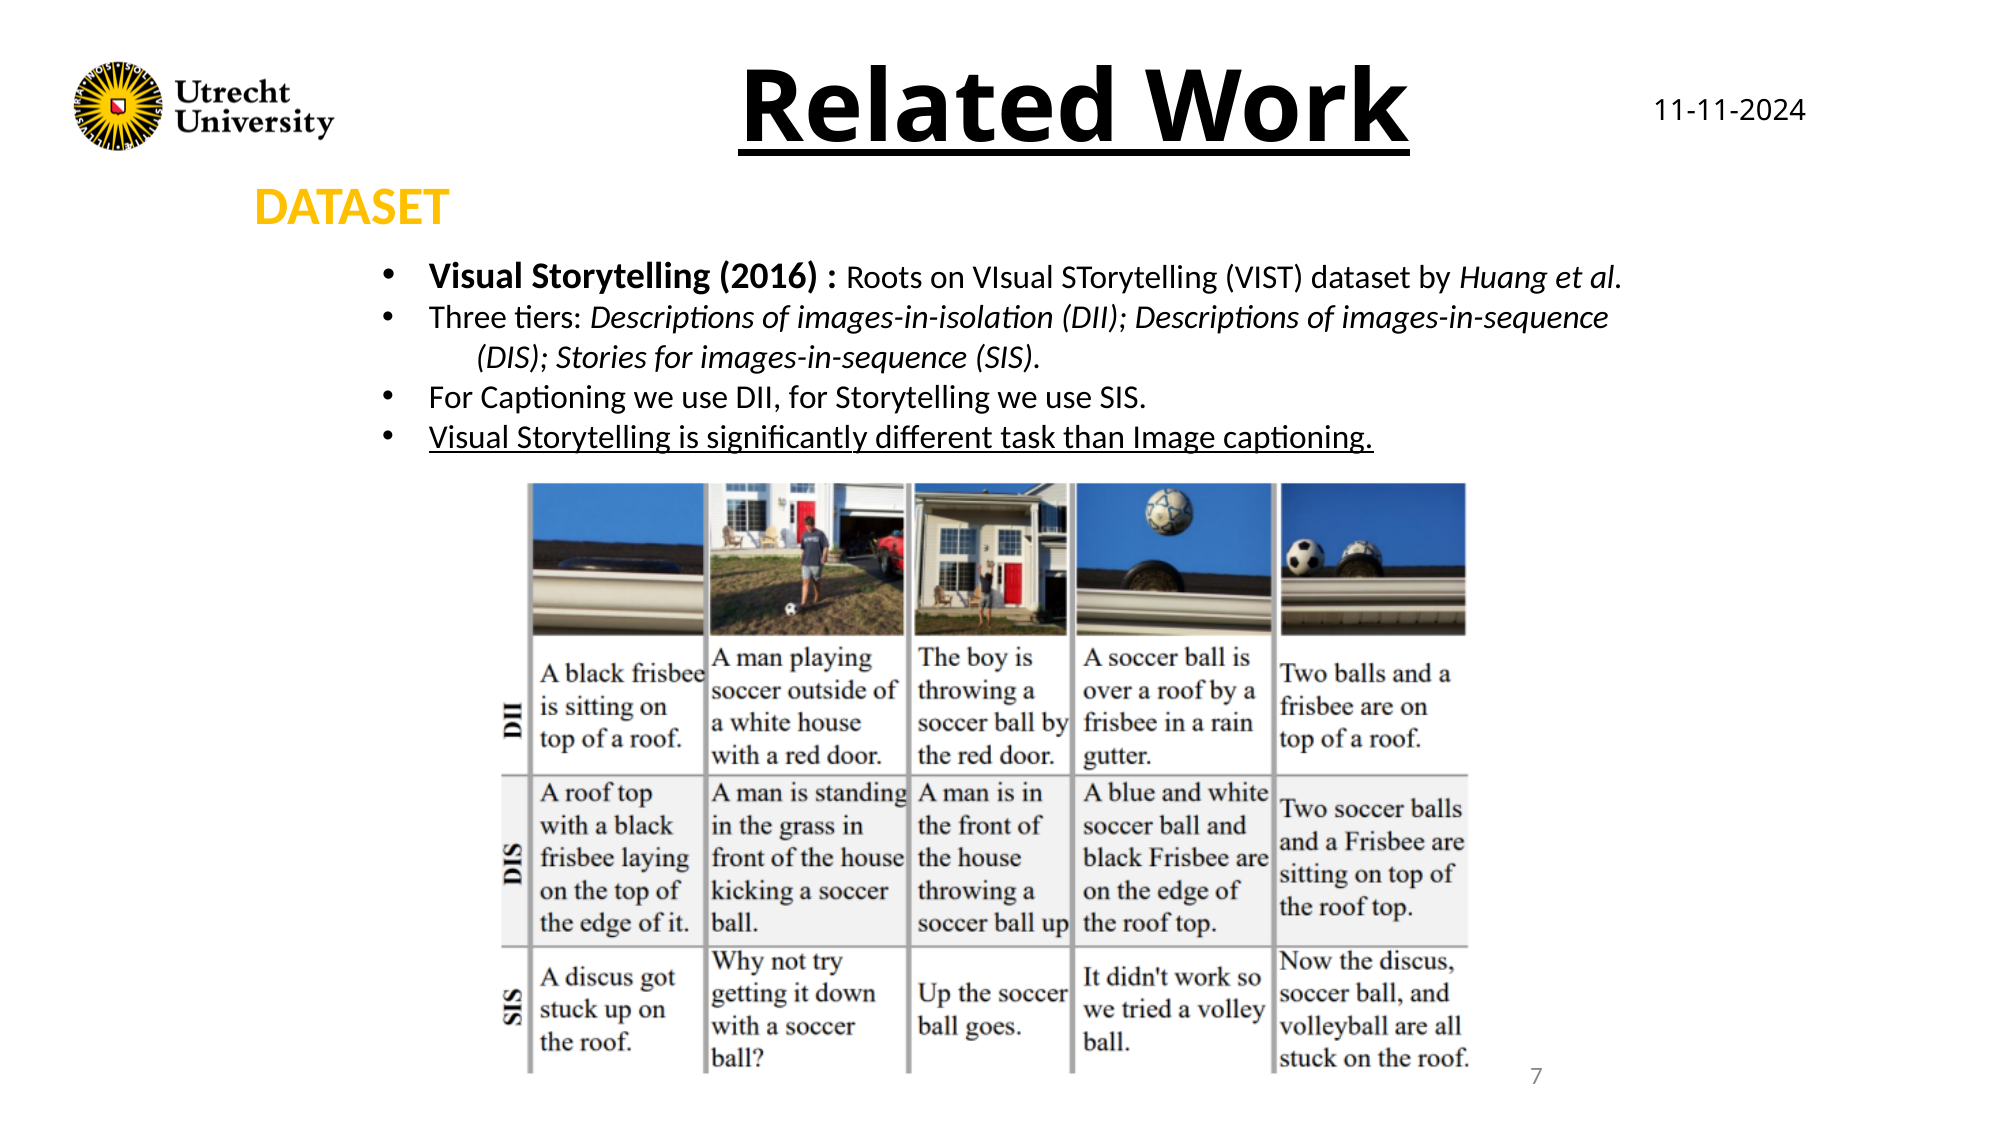

Related Work
11-11-2024
DATASET
Visual Storytelling (2016) : Roots on VIsual STorytelling (VIST) dataset by Huang et al.
Three tiers: Descriptions of images-in-isolation (DII); Descriptions of images-in-sequence (DIS); Stories for images-in-sequence (SIS).
For Captioning we use DII, for Storytelling we use SIS.
Visual Storytelling is significantly different task than Image captioning.
1